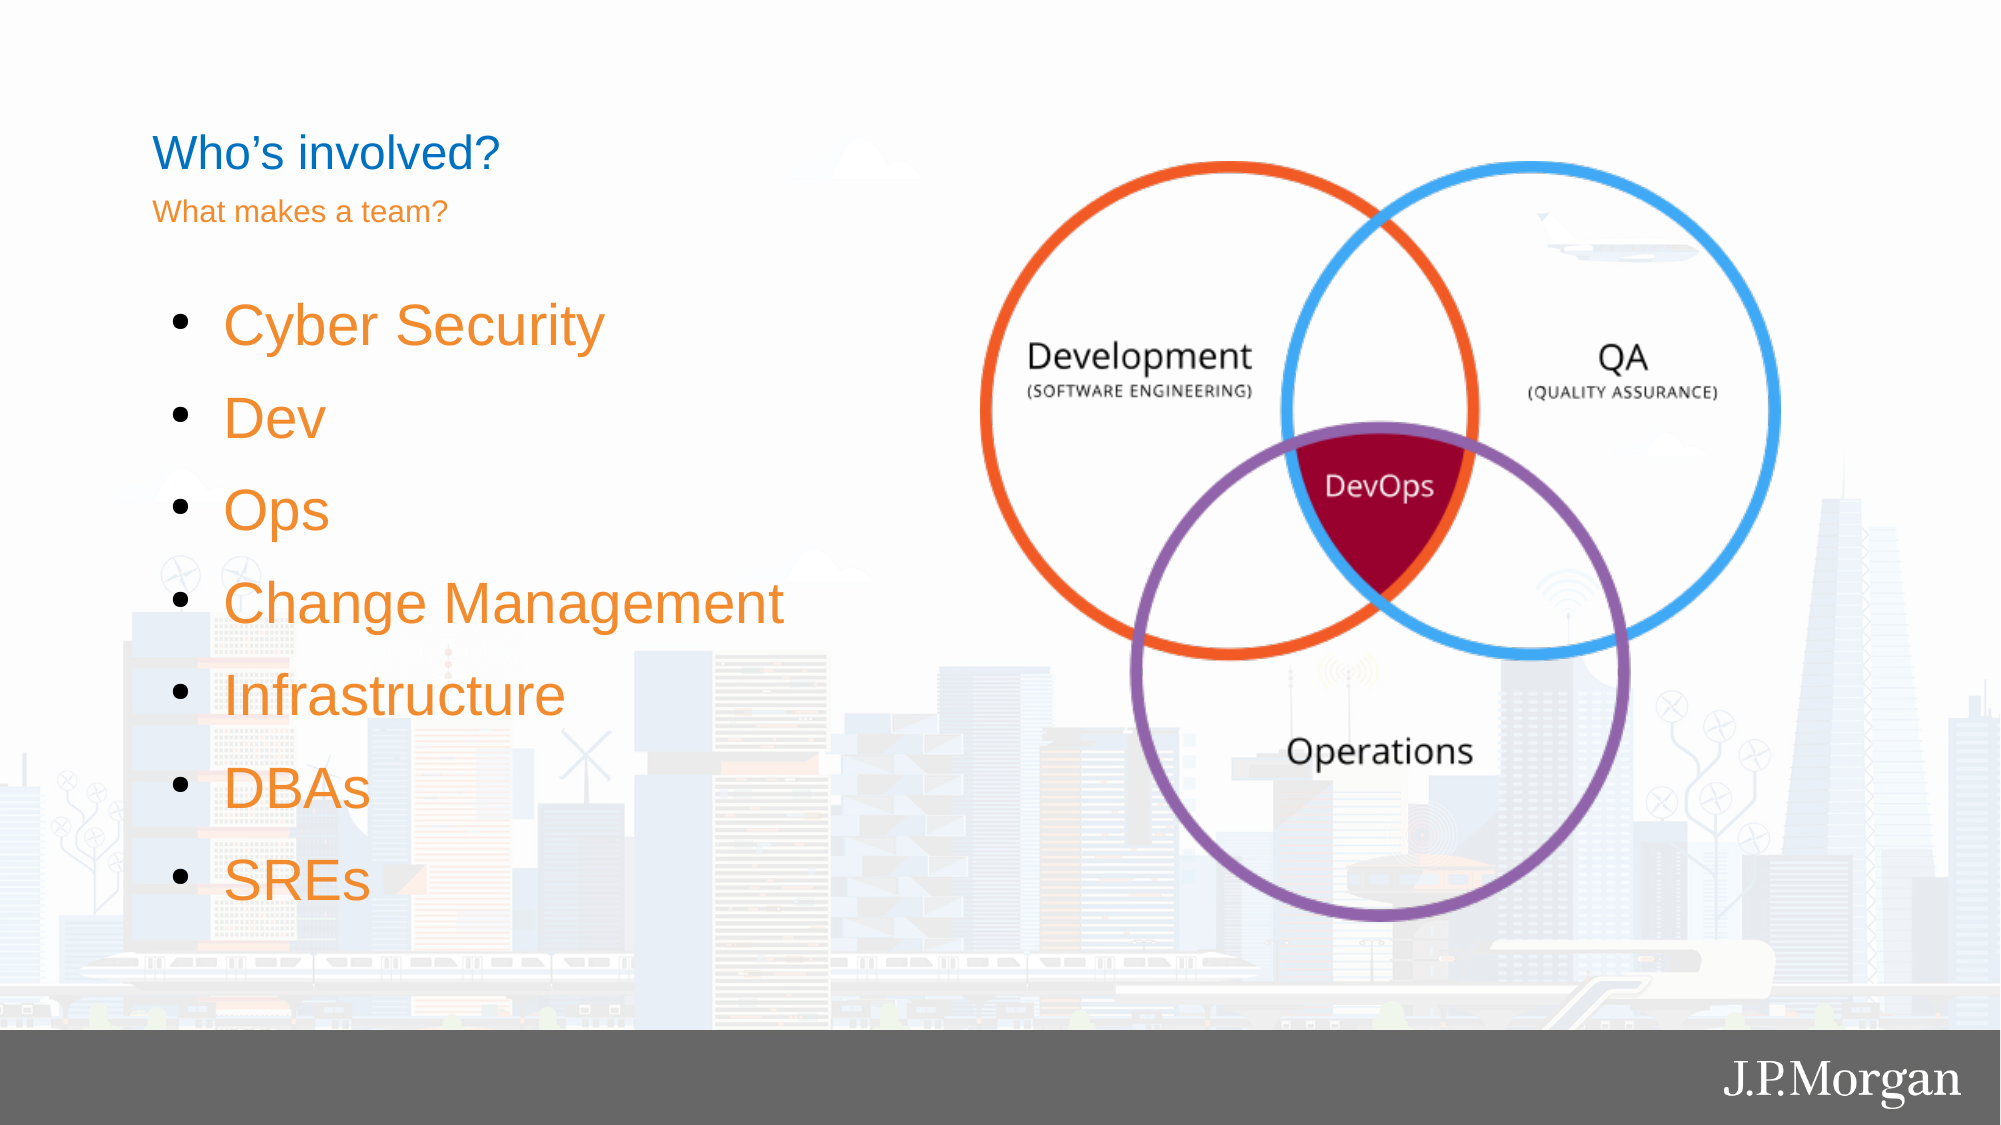

# Who’s involved?
What makes a team?
Cyber Security
Dev
Ops
Change Management
Infrastructure
DBAs
SREs